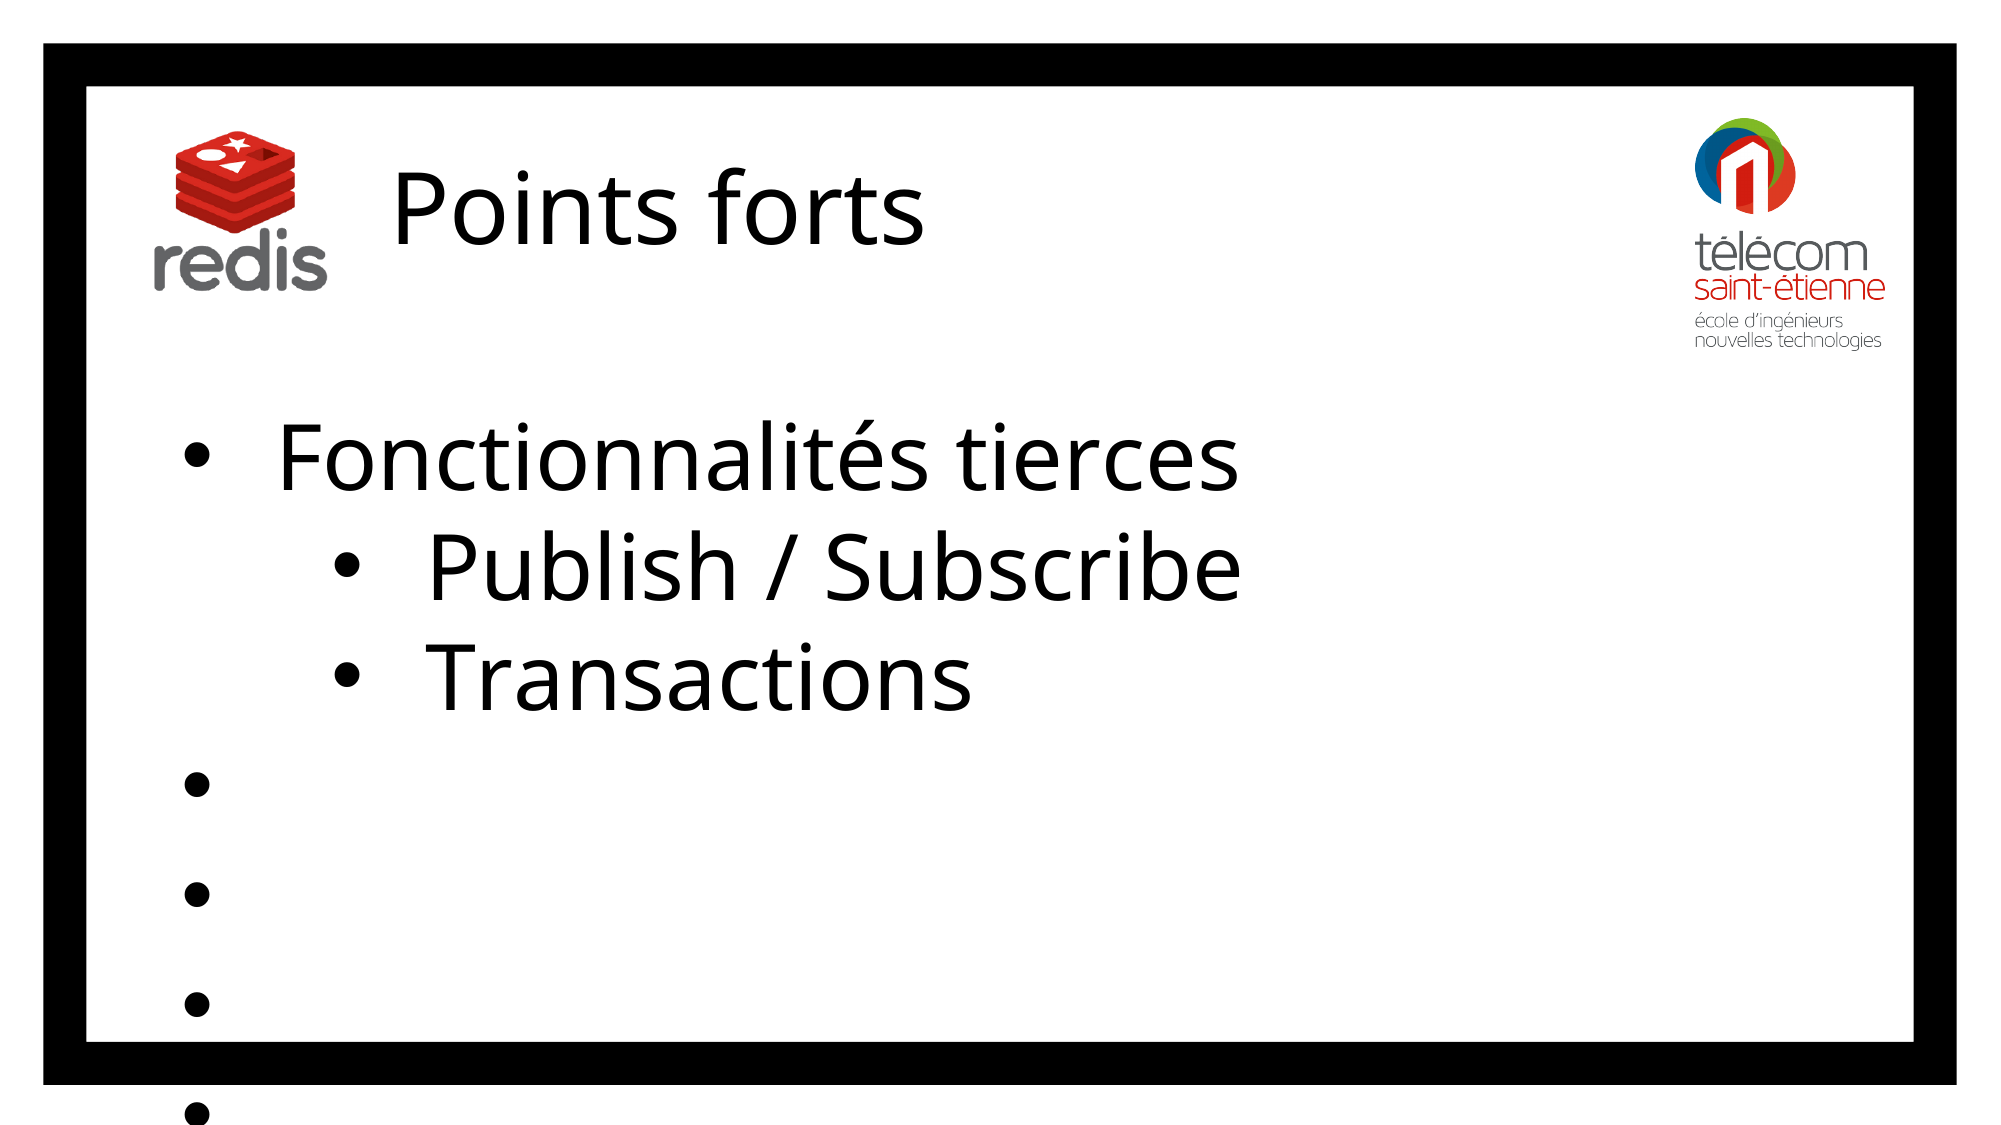

# Points forts
Fonctionnalités tierces
Publish / Subscribe
Transactions